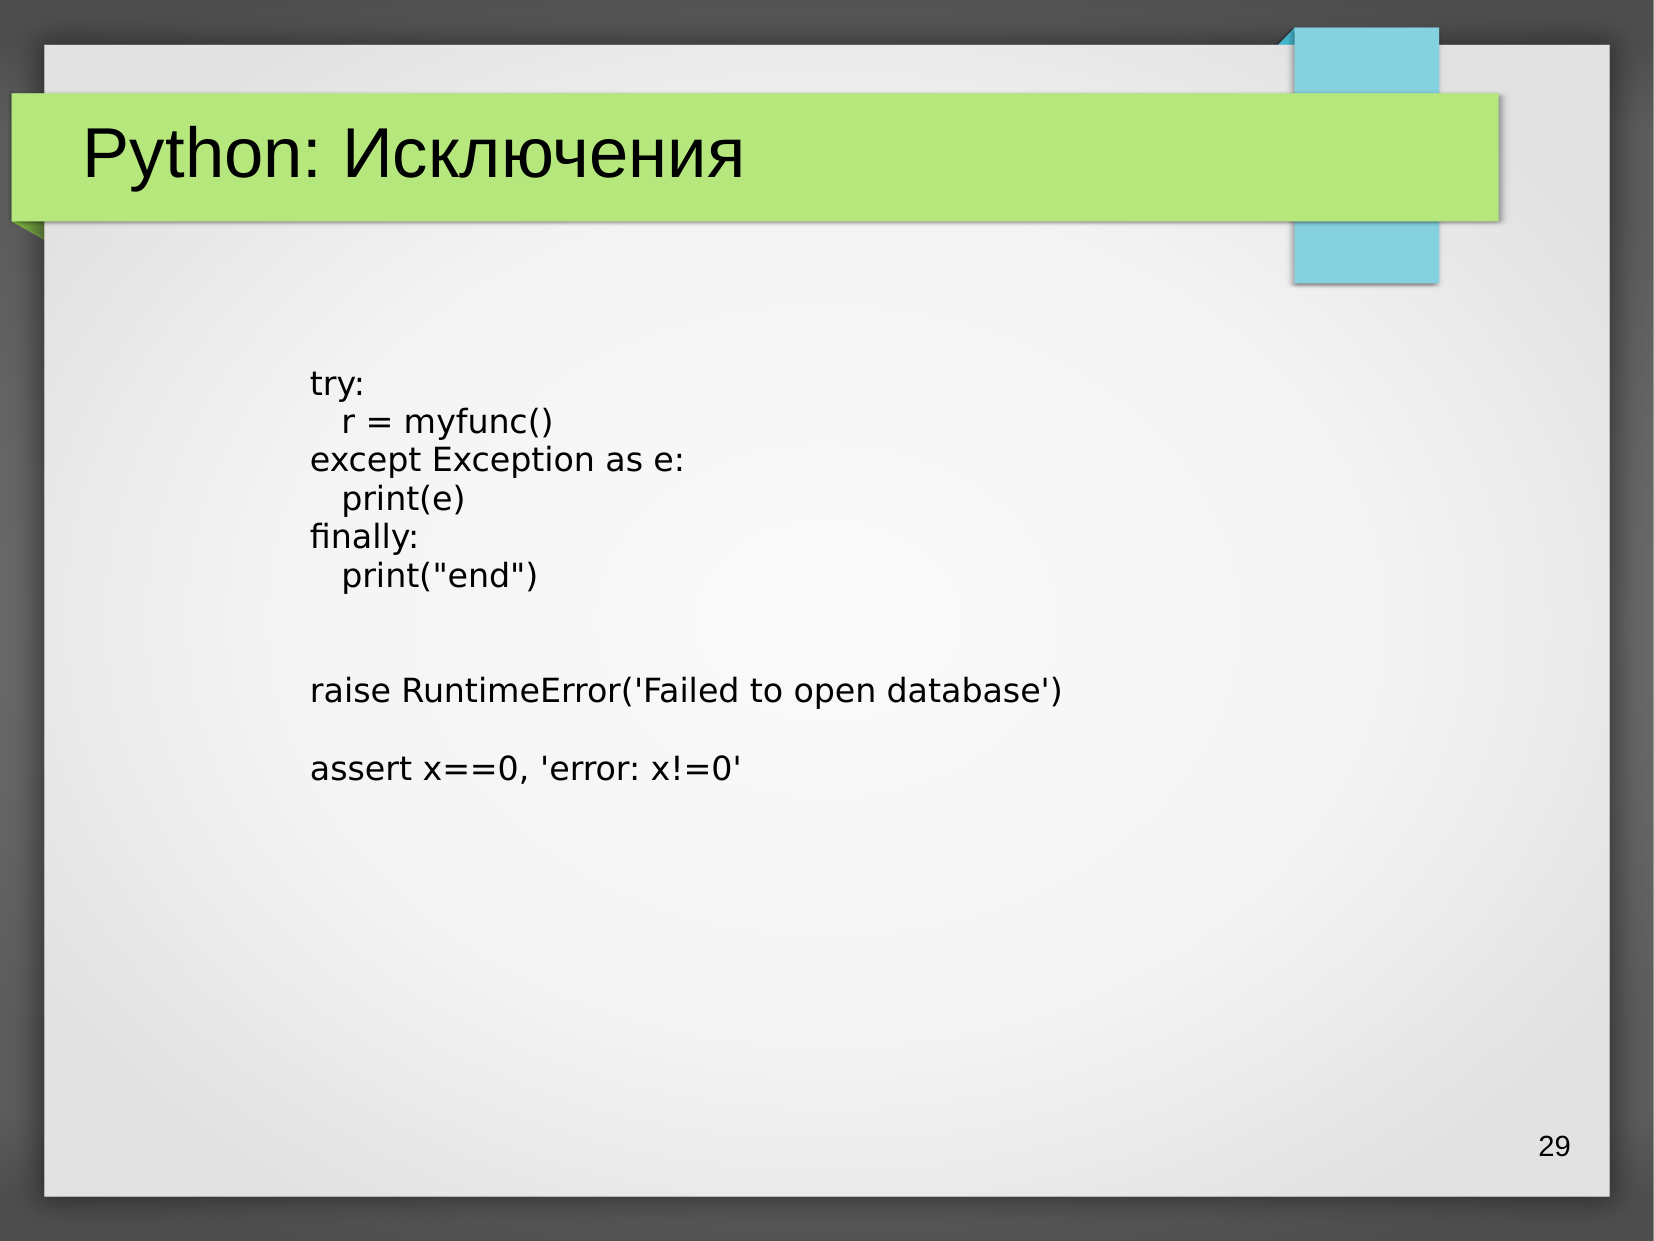

# Python: Исключения
try:
 r = myfunc()
except Exception as e:
 print(e)
finally:
 print("end")
raise RuntimeError('Failed to open database')
assert x==0, 'error: x!=0'
29